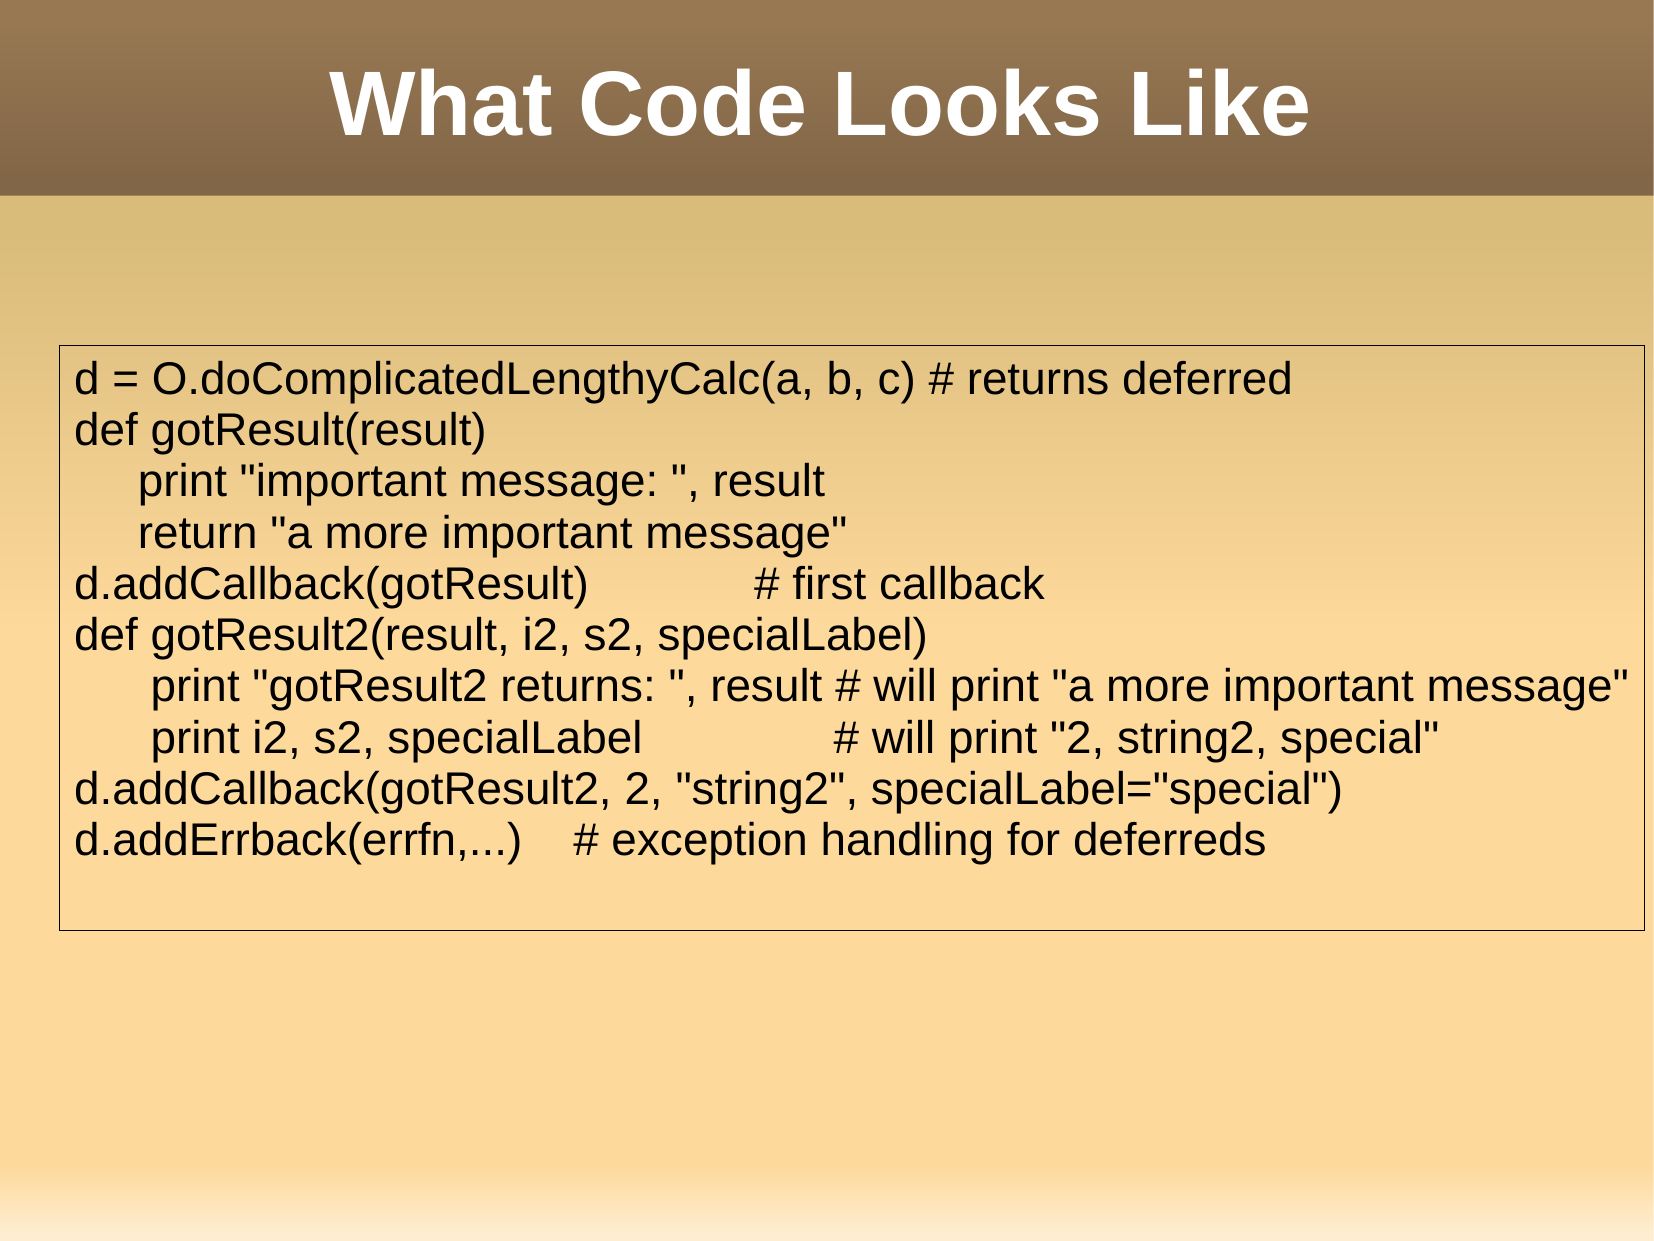

# What Code Looks Like
d = O.doComplicatedLengthyCalc(a, b, c) # returns deferred
def gotResult(result)
 print "important message: ", result
 return "a more important message"
d.addCallback(gotResult) # first callback
def gotResult2(result, i2, s2, specialLabel)
 print "gotResult2 returns: ", result # will print "a more important message"
 print i2, s2, specialLabel # will print "2, string2, special"
d.addCallback(gotResult2, 2, "string2", specialLabel="special")
d.addErrback(errfn,...) # exception handling for deferreds